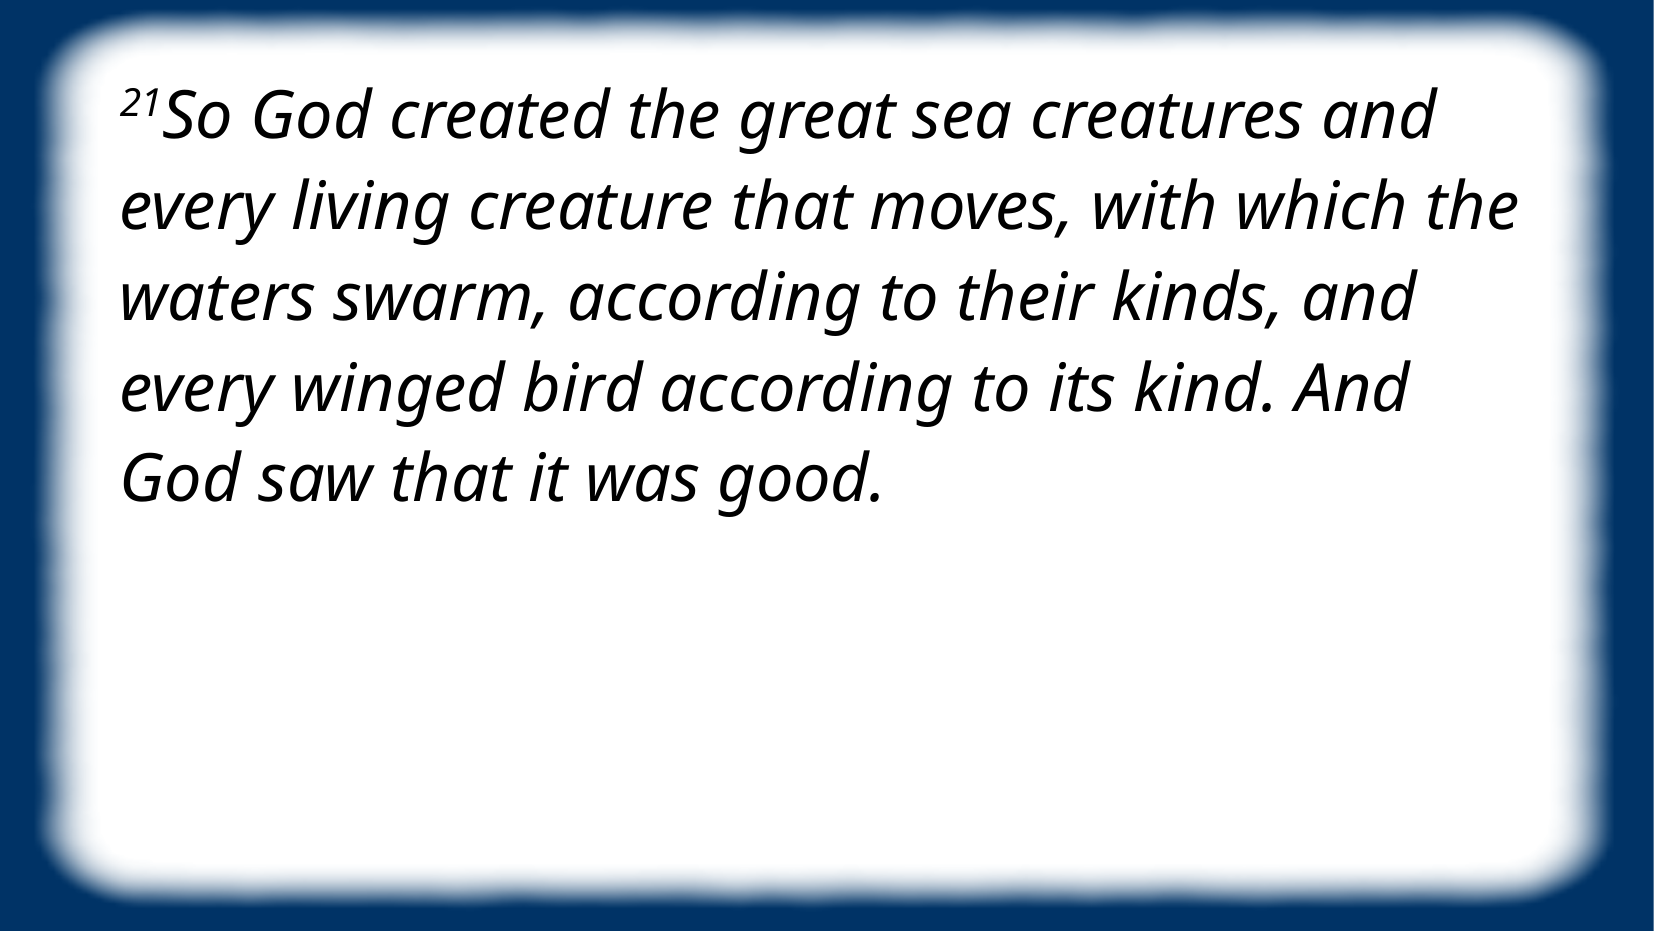

21So God created the great sea creatures and every living creature that moves, with which the waters swarm, according to their kinds, and every winged bird according to its kind. And God saw that it was good.